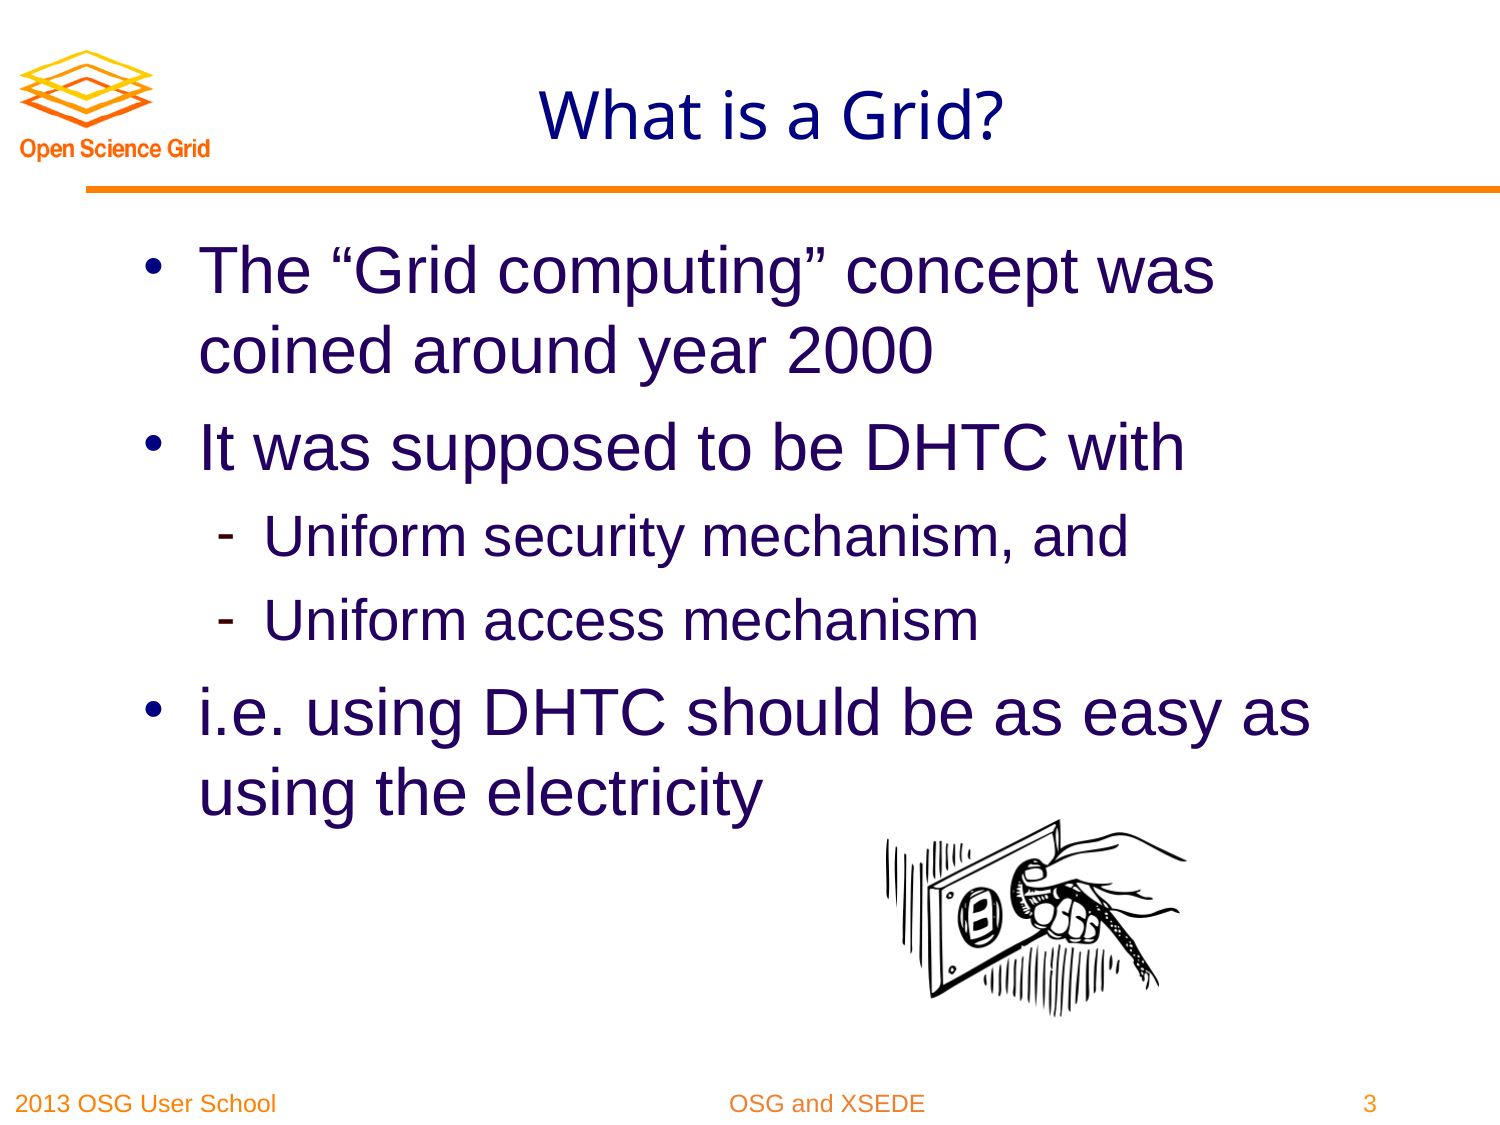

# What is a Grid?
The “Grid computing” concept was coined around year 2000
It was supposed to be DHTC with
Uniform security mechanism, and
Uniform access mechanism
i.e. using DHTC should be as easy as using the electricity
3